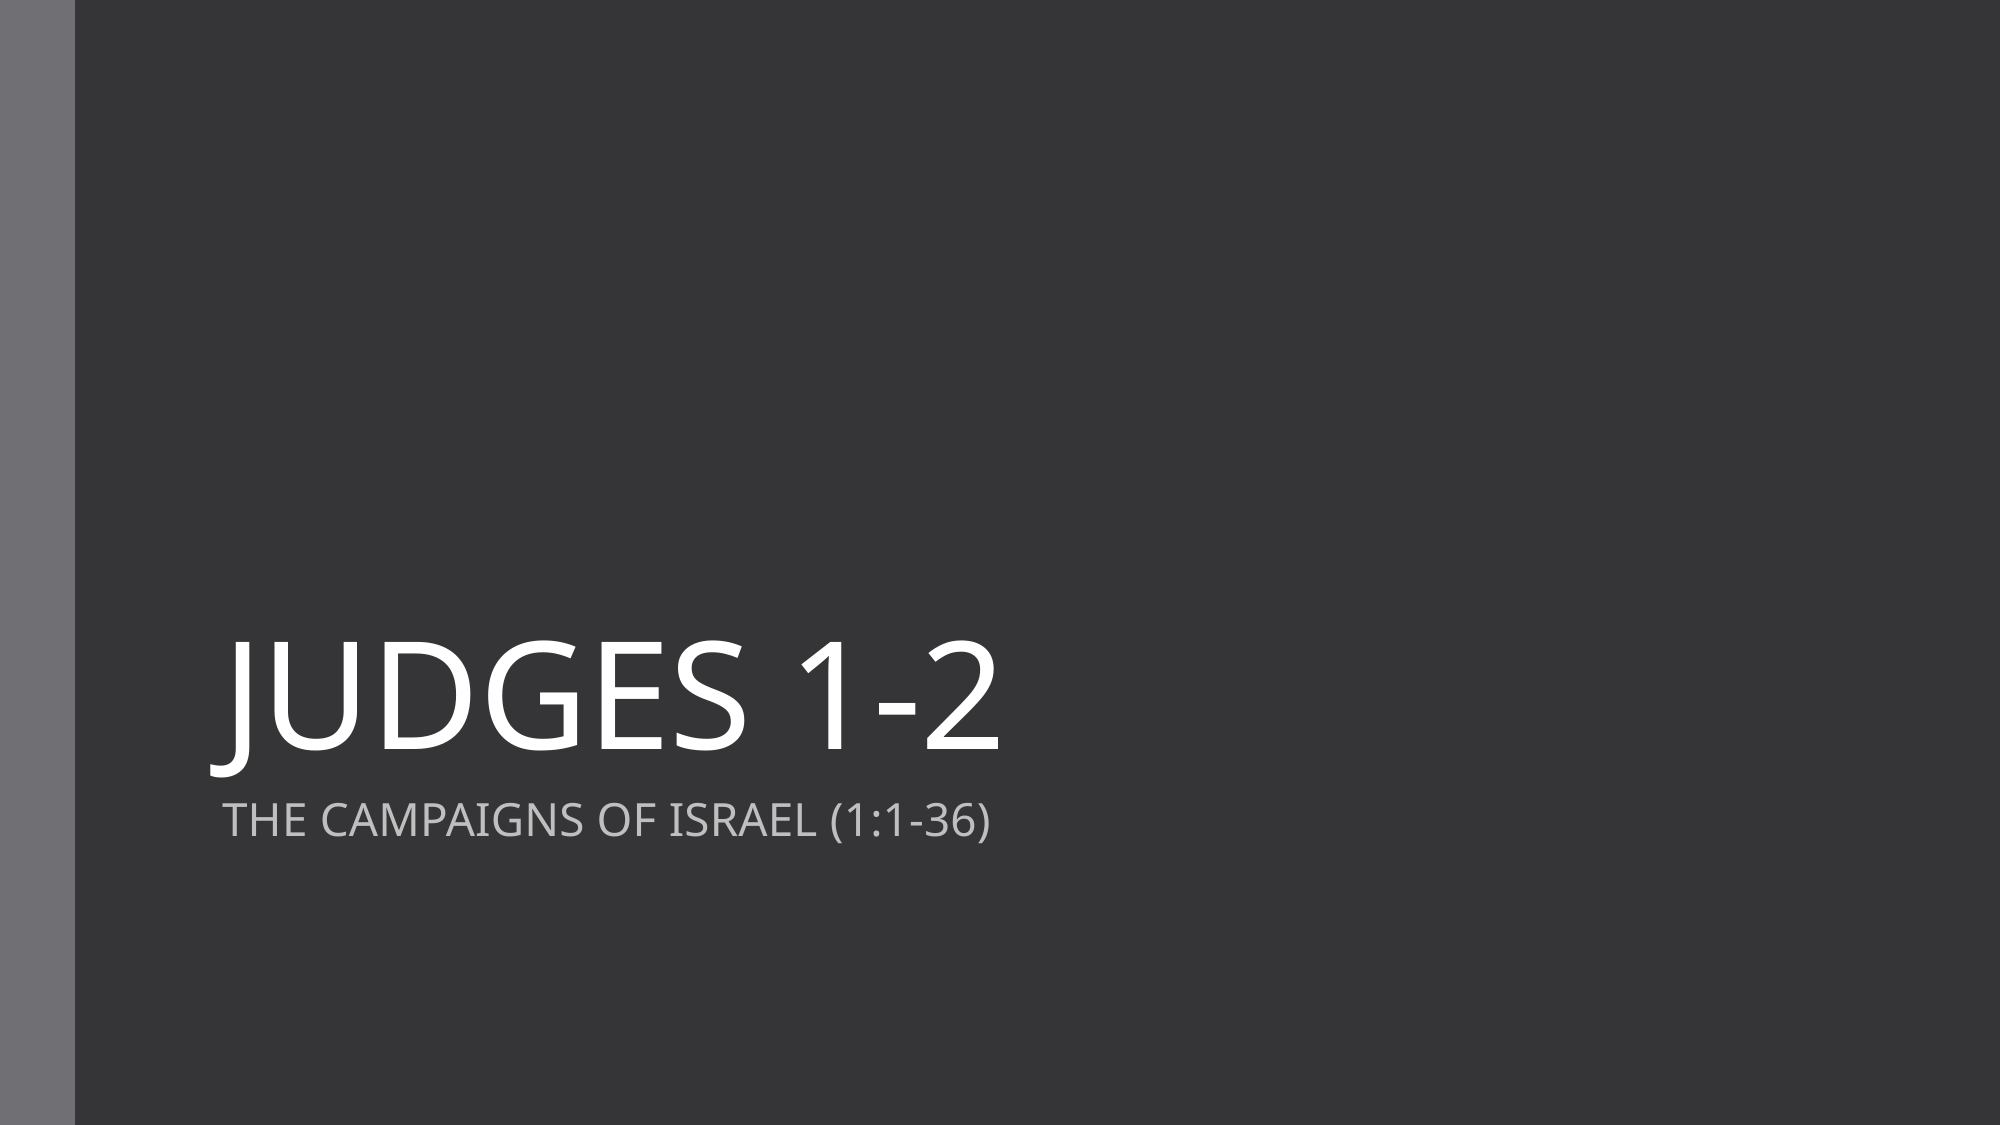

# JUDGES 1-2
THE CAMPAIGNS OF ISRAEL (1:1-36)